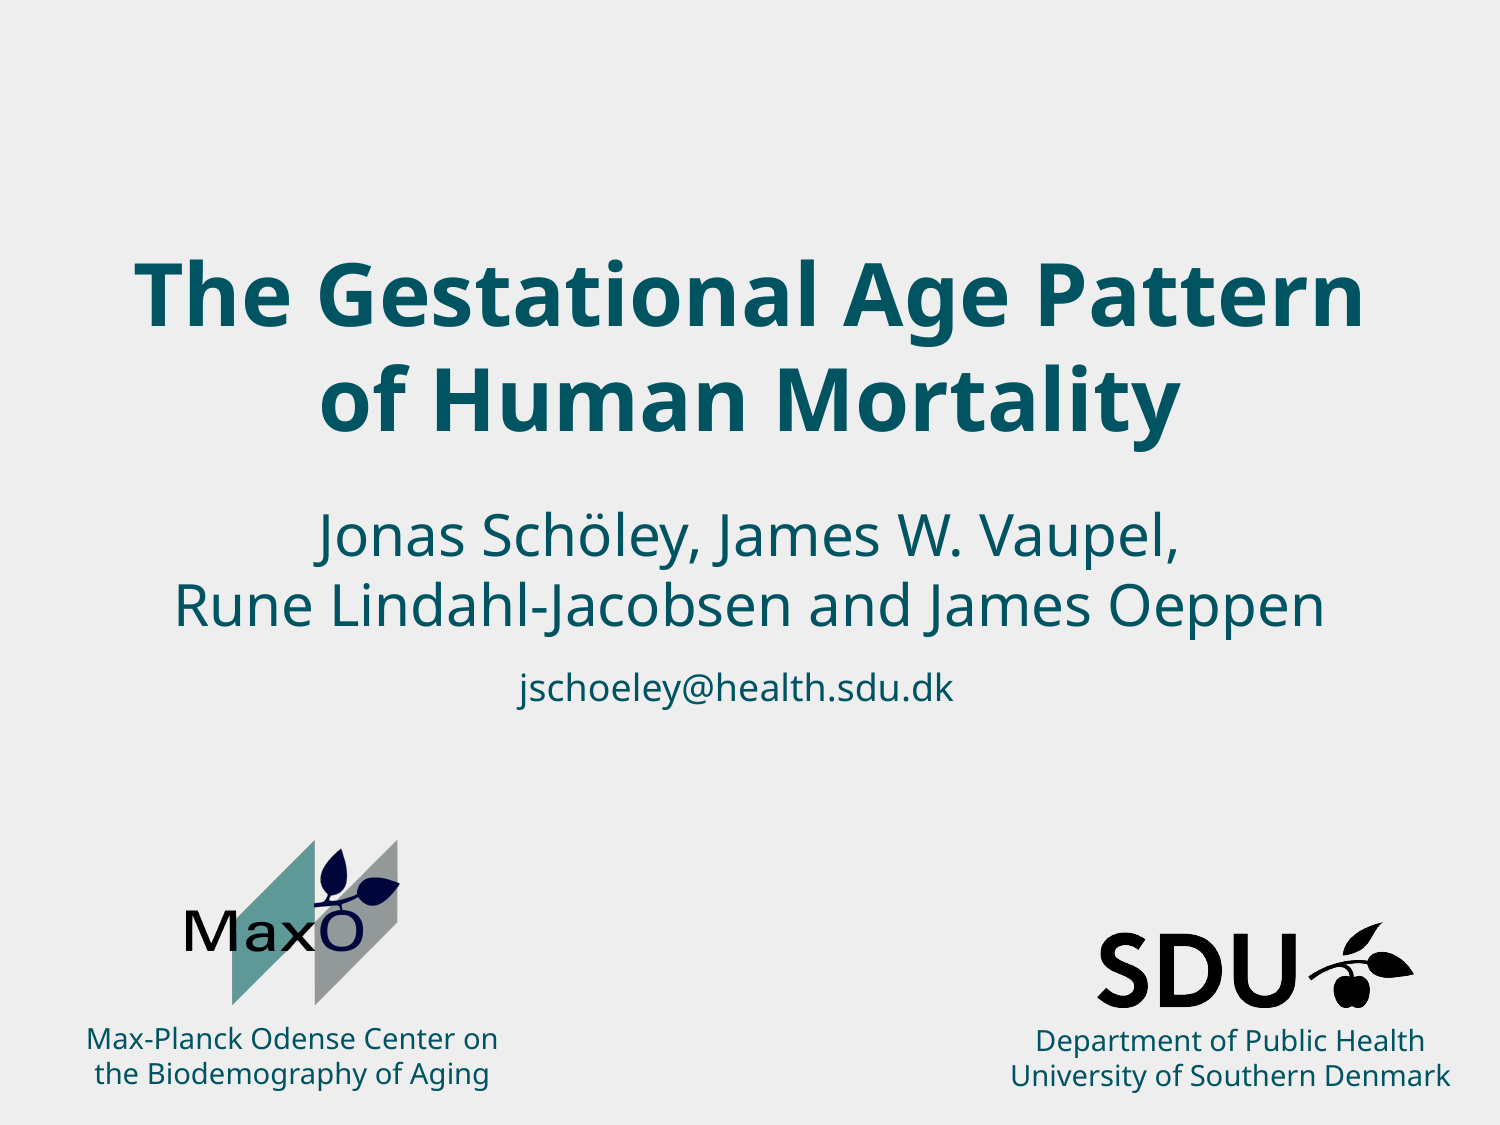

# The Gestational Age Pattern of Human Mortality
Jonas Schöley, James W. Vaupel,
Rune Lindahl-Jacobsen and James Oeppen
jschoeley@health.sdu.dk
Max-Planck Odense Center on the Biodemography of Aging
Department of Public Health
University of Southern Denmark